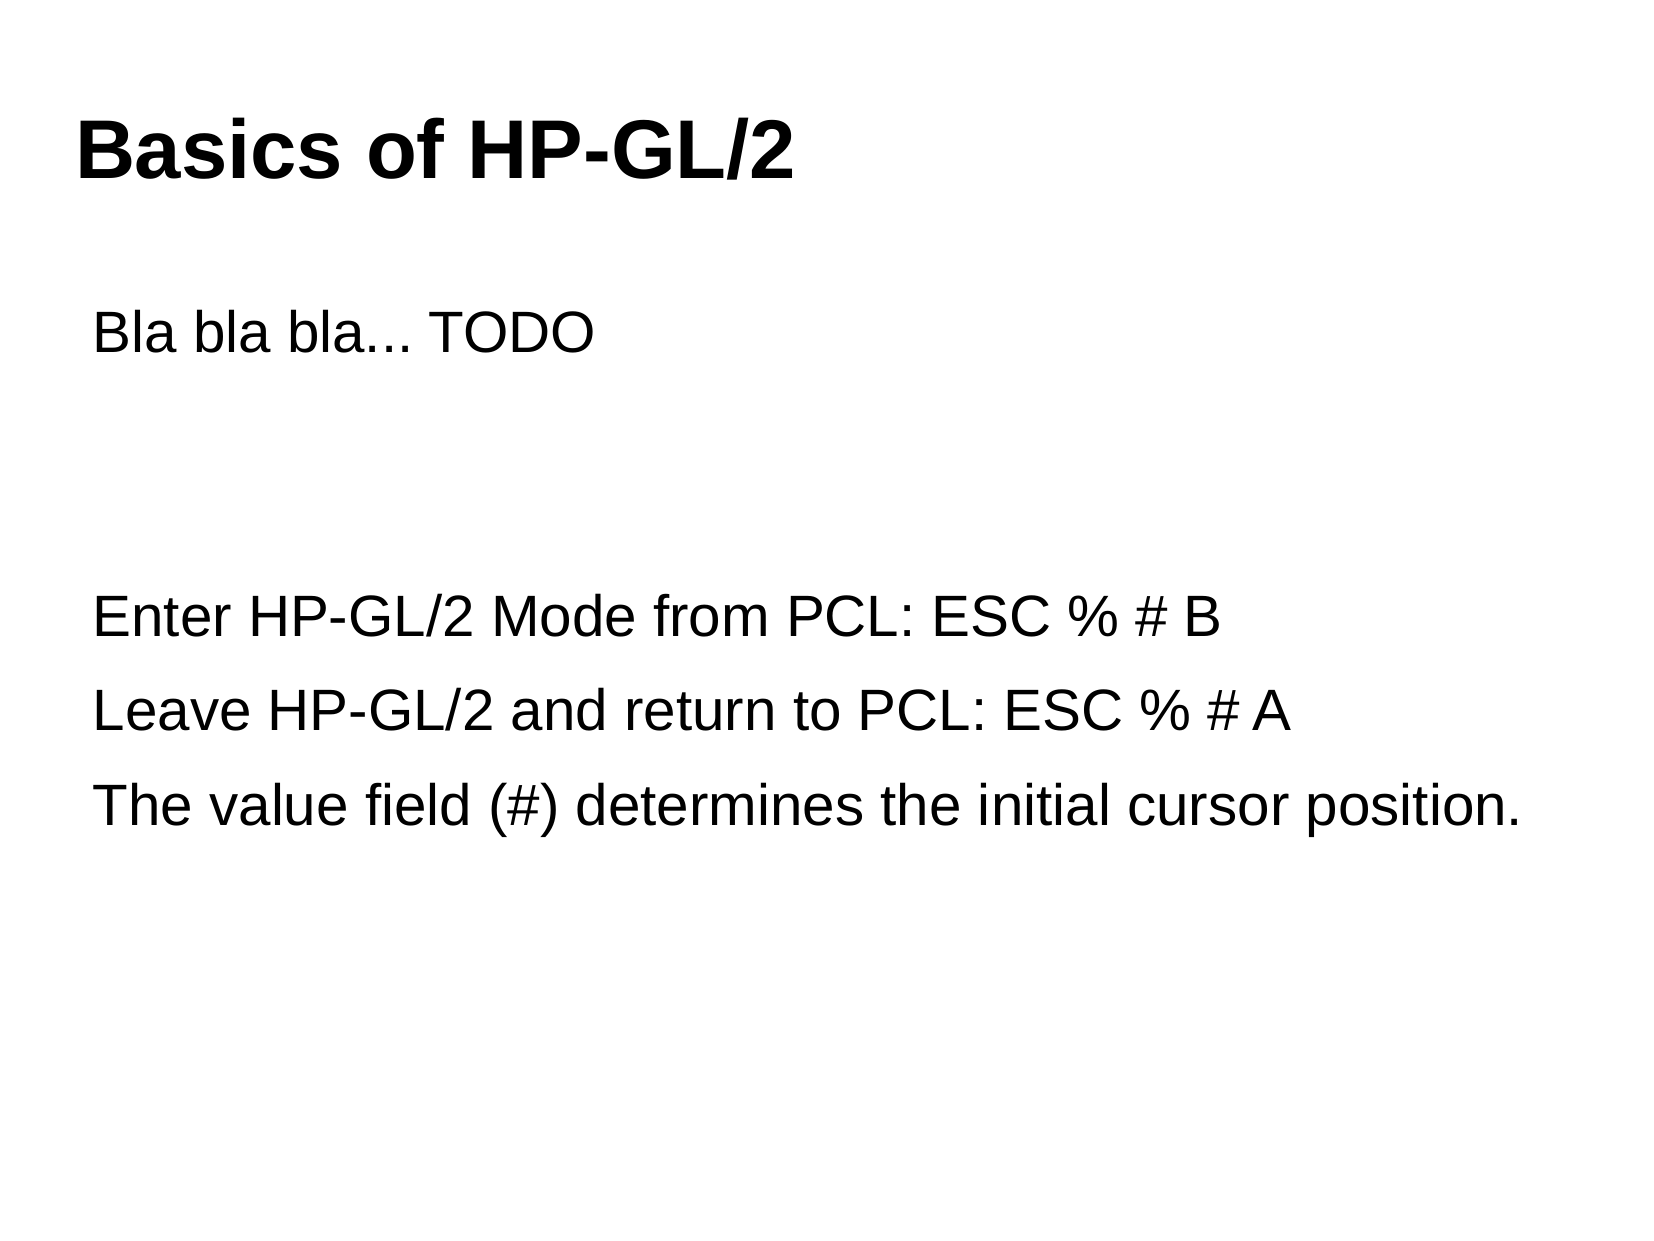

# Basics of HP-GL/2
Bla bla bla... TODO
Enter HP-GL/2 Mode from PCL: ESC % # B
Leave HP-GL/2 and return to PCL: ESC % # A
The value field (#) determines the initial cursor position.